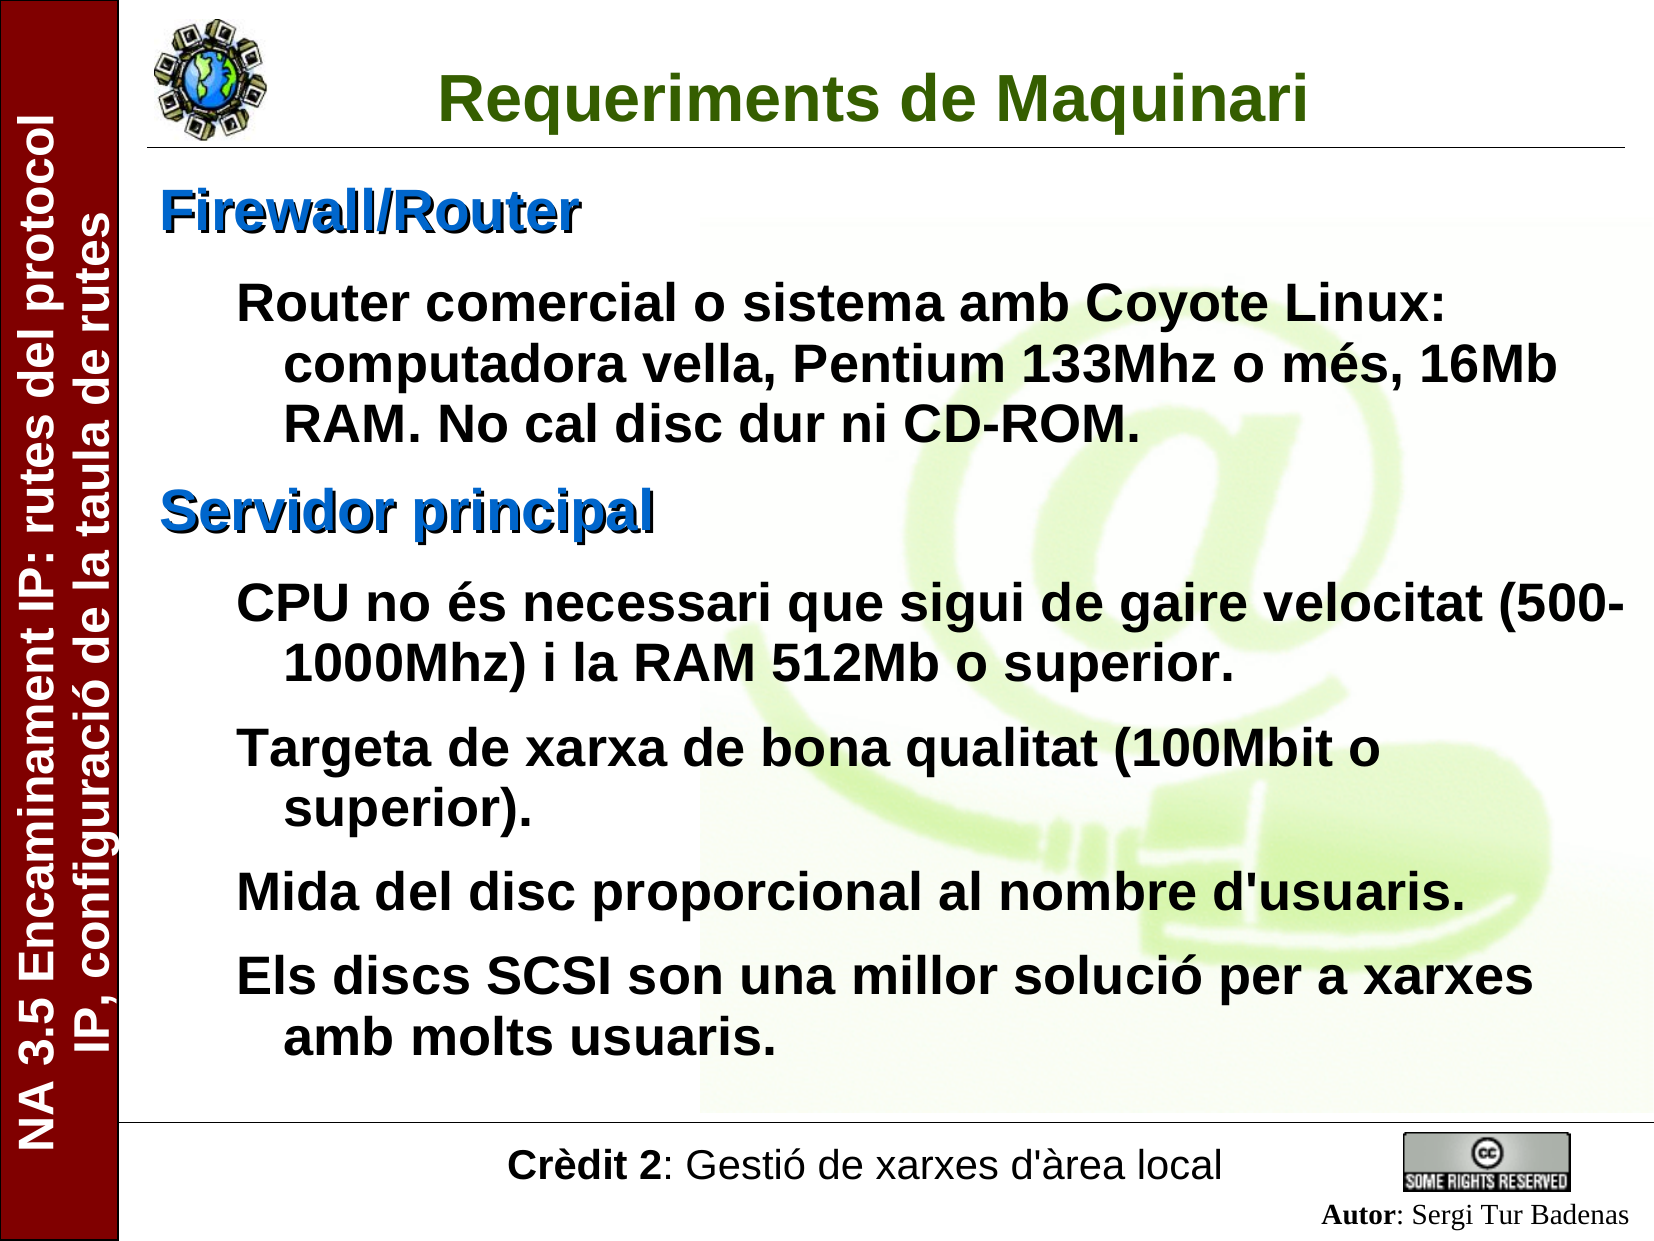

# Requeriments de Maquinari
Firewall/Router
Router comercial o sistema amb Coyote Linux: computadora vella, Pentium 133Mhz o més, 16Mb RAM. No cal disc dur ni CD-ROM.
Servidor principal
CPU no és necessari que sigui de gaire velocitat (500-1000Mhz) i la RAM 512Mb o superior.
Targeta de xarxa de bona qualitat (100Mbit o superior).
Mida del disc proporcional al nombre d'usuaris.
Els discs SCSI son una millor solució per a xarxes amb molts usuaris.